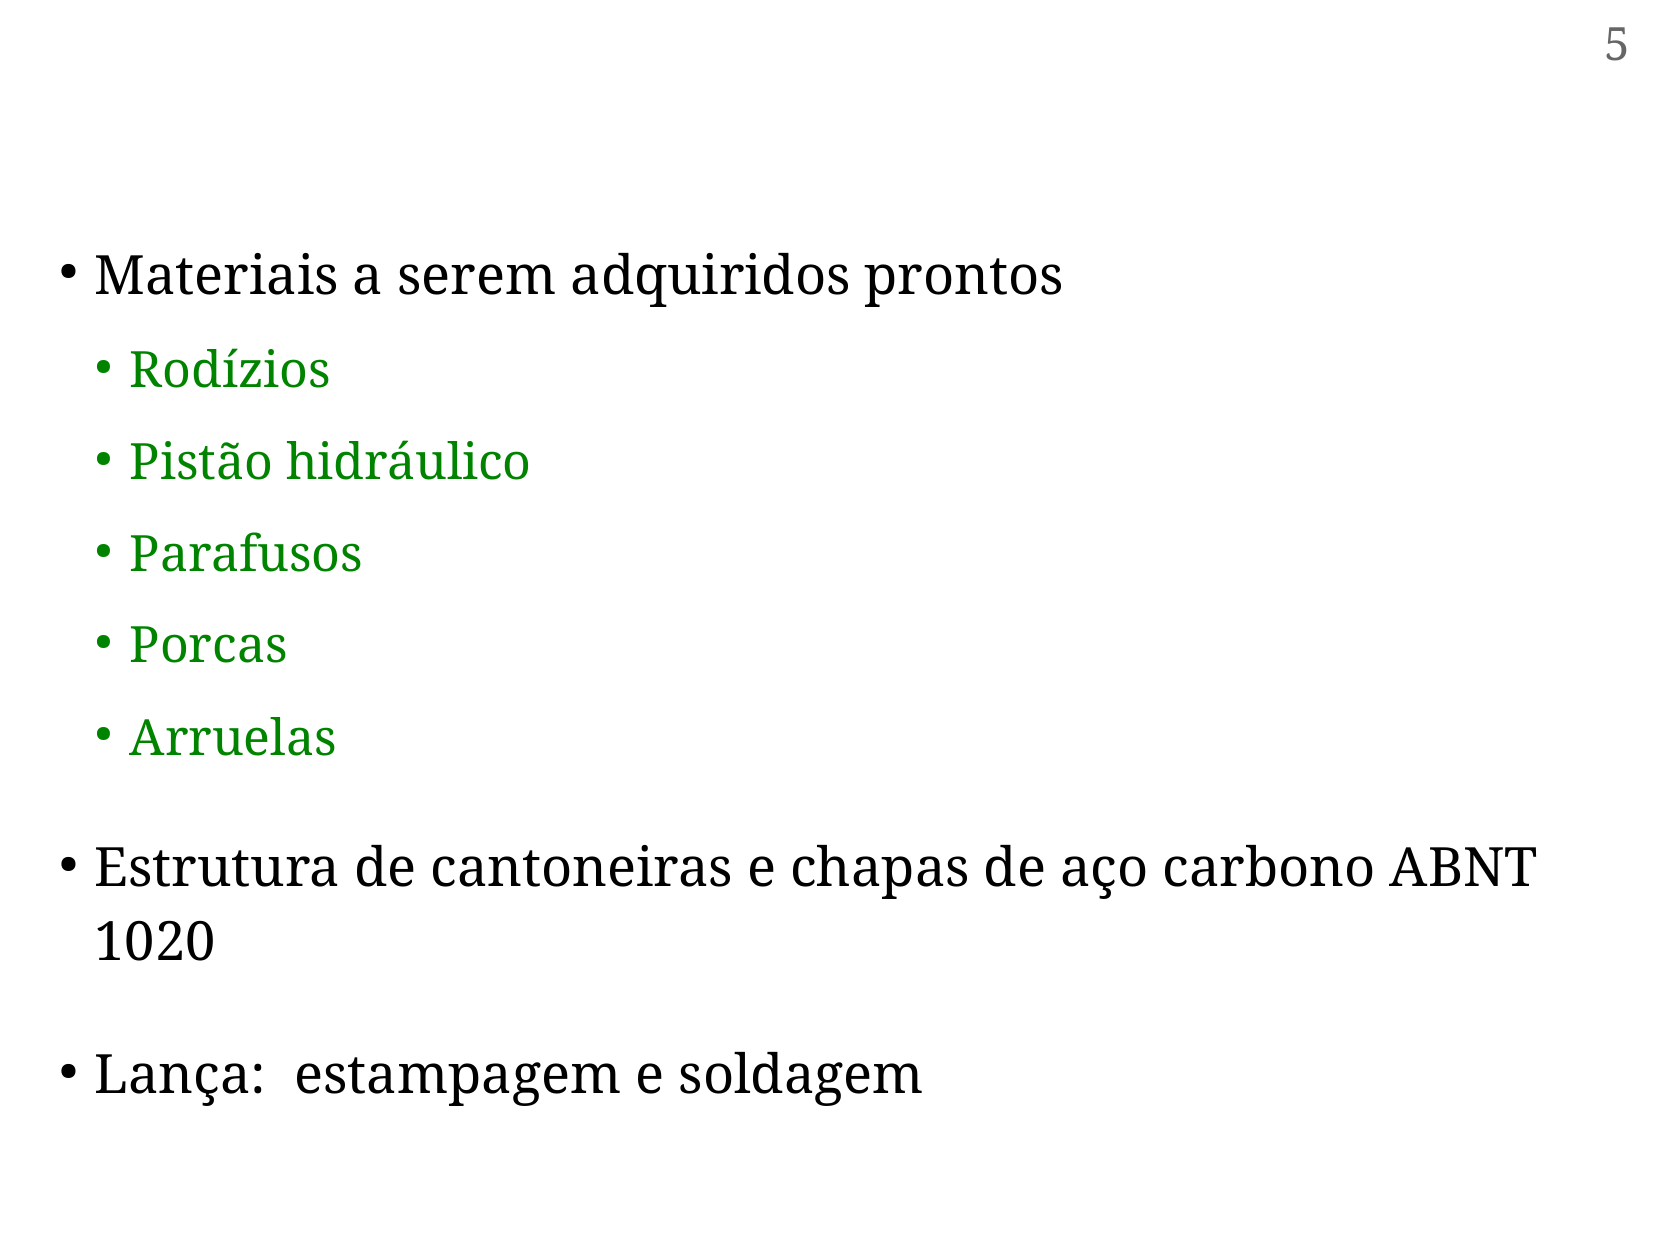

5
#
Materiais a serem adquiridos prontos
Rodízios
Pistão hidráulico
Parafusos
Porcas
Arruelas
Estrutura de cantoneiras e chapas de aço carbono ABNT 1020
Lança: estampagem e soldagem